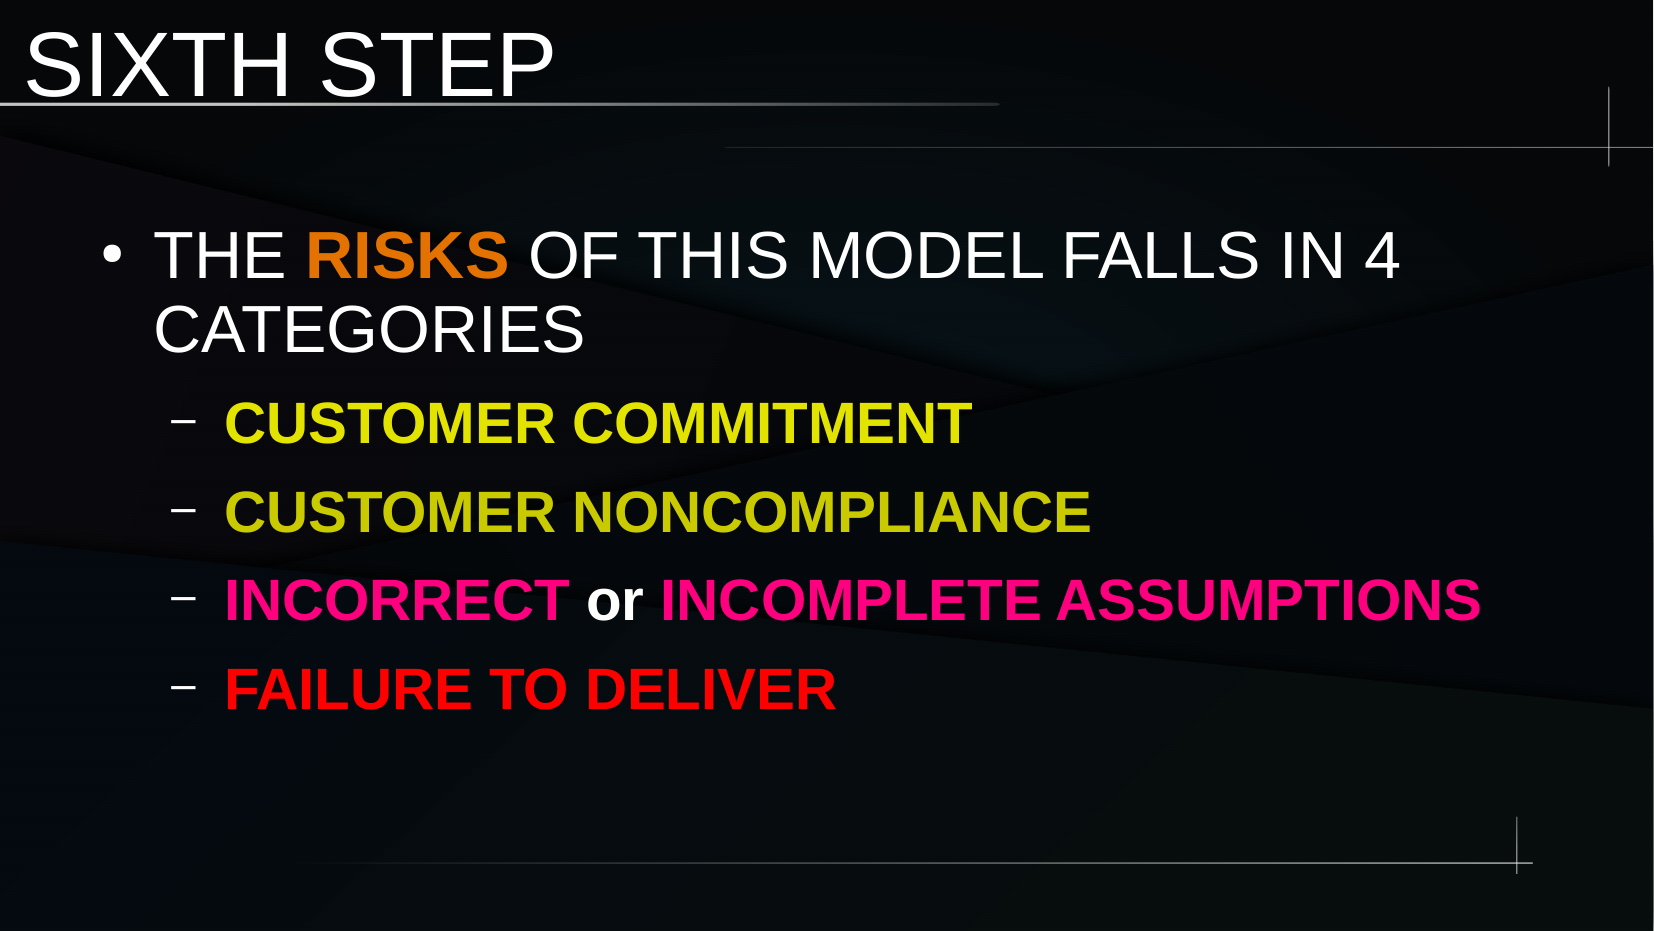

# SIXTH STEP
THE RISKS OF THIS MODEL FALLS IN 4 CATEGORIES
CUSTOMER COMMITMENT
CUSTOMER NONCOMPLIANCE
INCORRECT or INCOMPLETE ASSUMPTIONS
FAILURE TO DELIVER